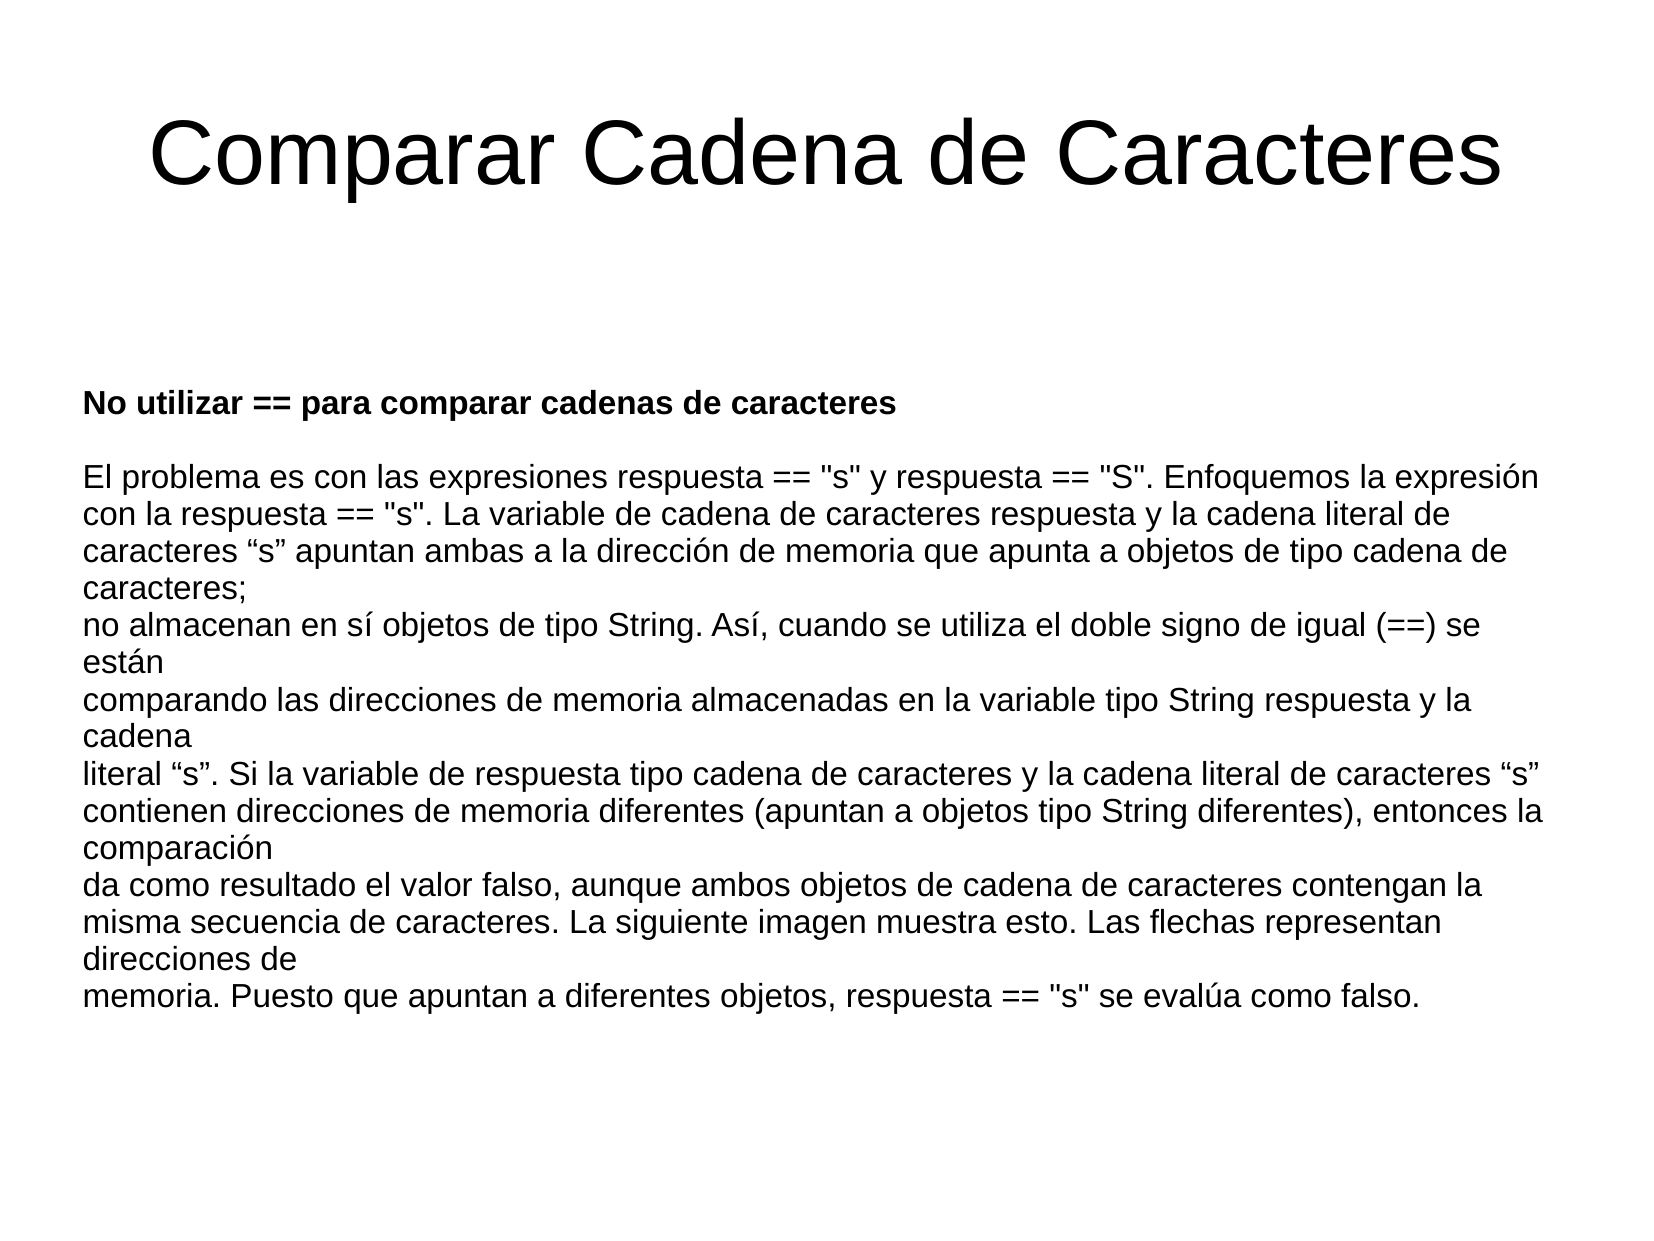

# Comparar Cadena de Caracteres
No utilizar == para comparar cadenas de caracteres
El problema es con las expresiones respuesta == "s" y respuesta == "S". Enfoquemos la expresión
con la respuesta == "s". La variable de cadena de caracteres respuesta y la cadena literal de
caracteres “s” apuntan ambas a la dirección de memoria que apunta a objetos de tipo cadena de caracteres;
no almacenan en sí objetos de tipo String. Así, cuando se utiliza el doble signo de igual (==) se están
comparando las direcciones de memoria almacenadas en la variable tipo String respuesta y la cadena
literal “s”. Si la variable de respuesta tipo cadena de caracteres y la cadena literal de caracteres “s”
contienen direcciones de memoria diferentes (apuntan a objetos tipo String diferentes), entonces la comparación
da como resultado el valor falso, aunque ambos objetos de cadena de caracteres contengan la
misma secuencia de caracteres. La siguiente imagen muestra esto. Las flechas representan direcciones de
memoria. Puesto que apuntan a diferentes objetos, respuesta == "s" se evalúa como falso.